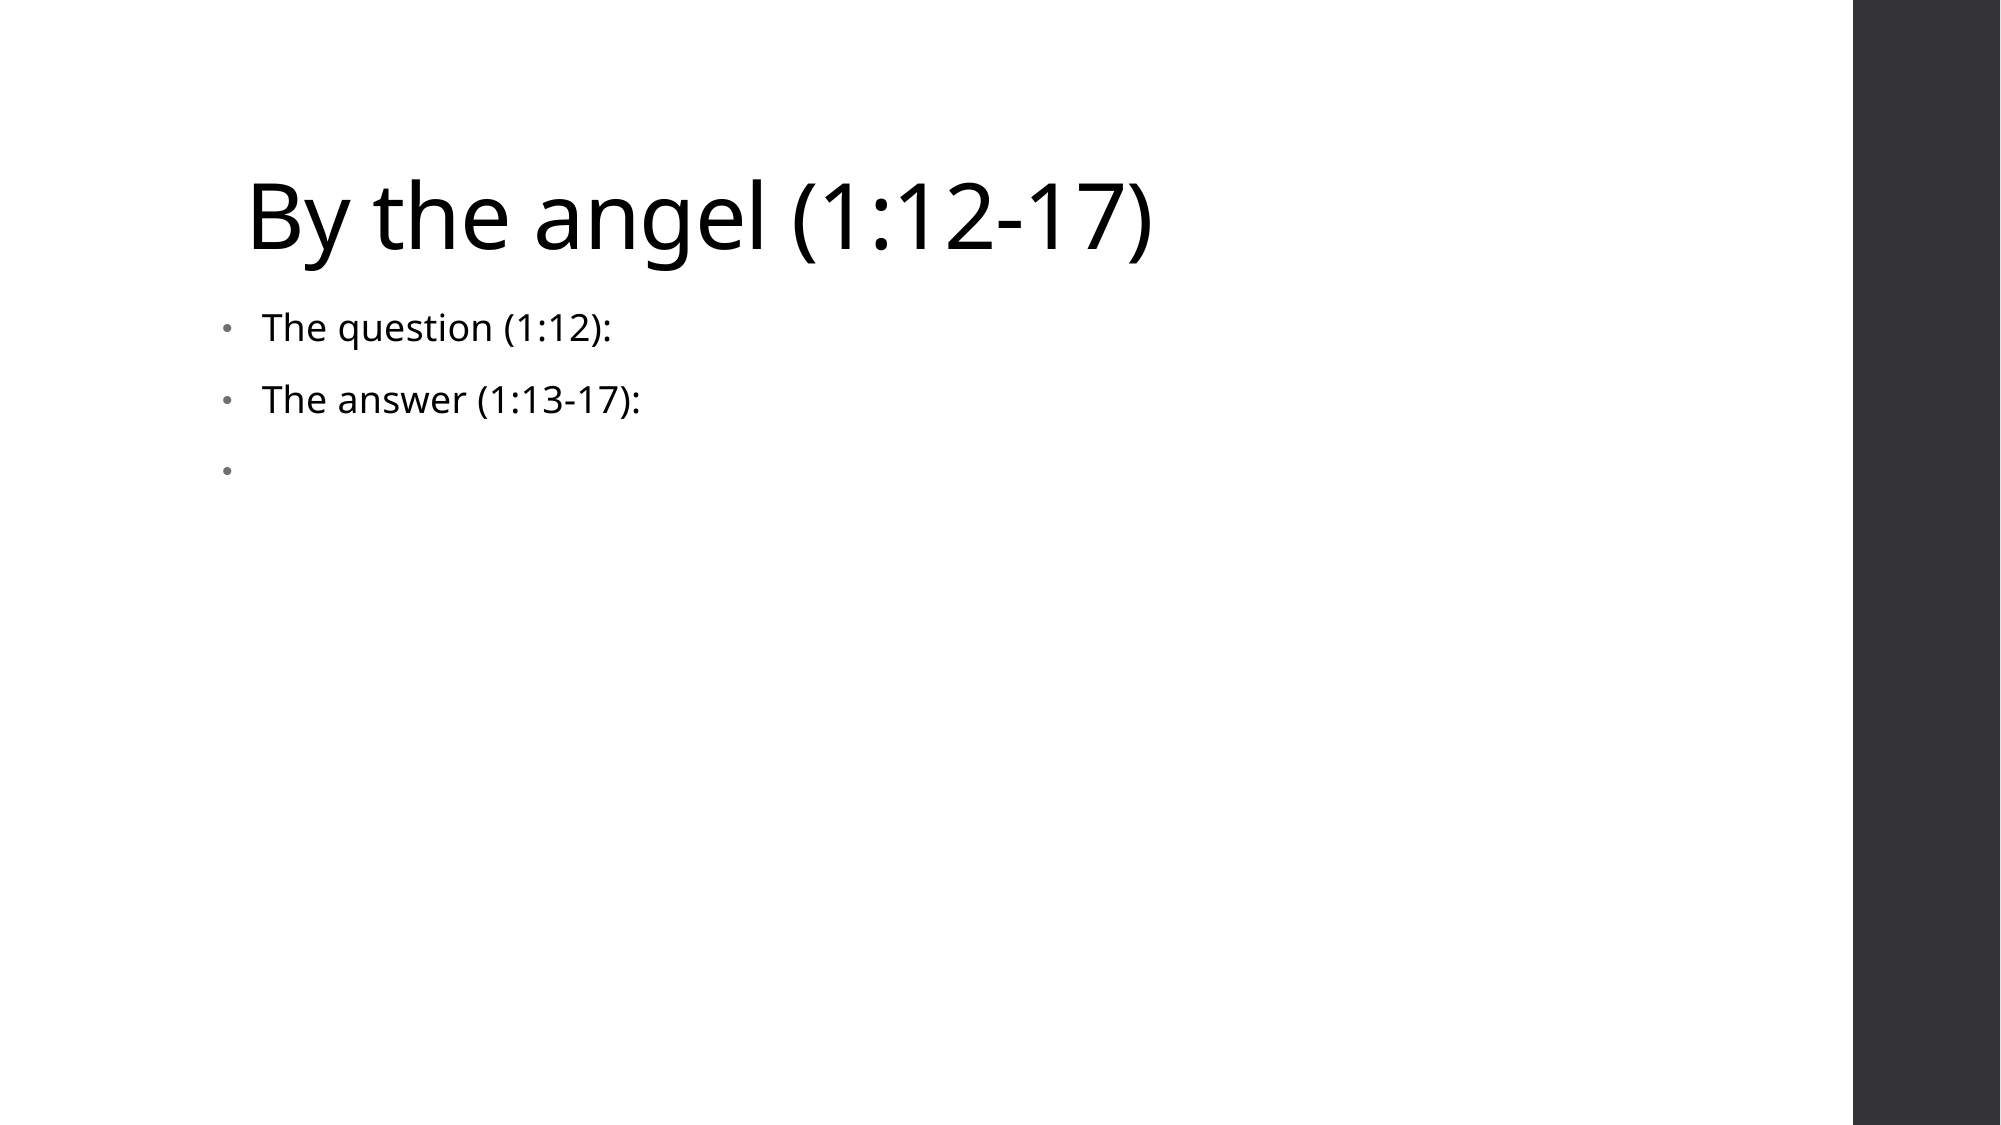

# By the angel (1:12-17)
 The question (1:12):
 The answer (1:13-17):